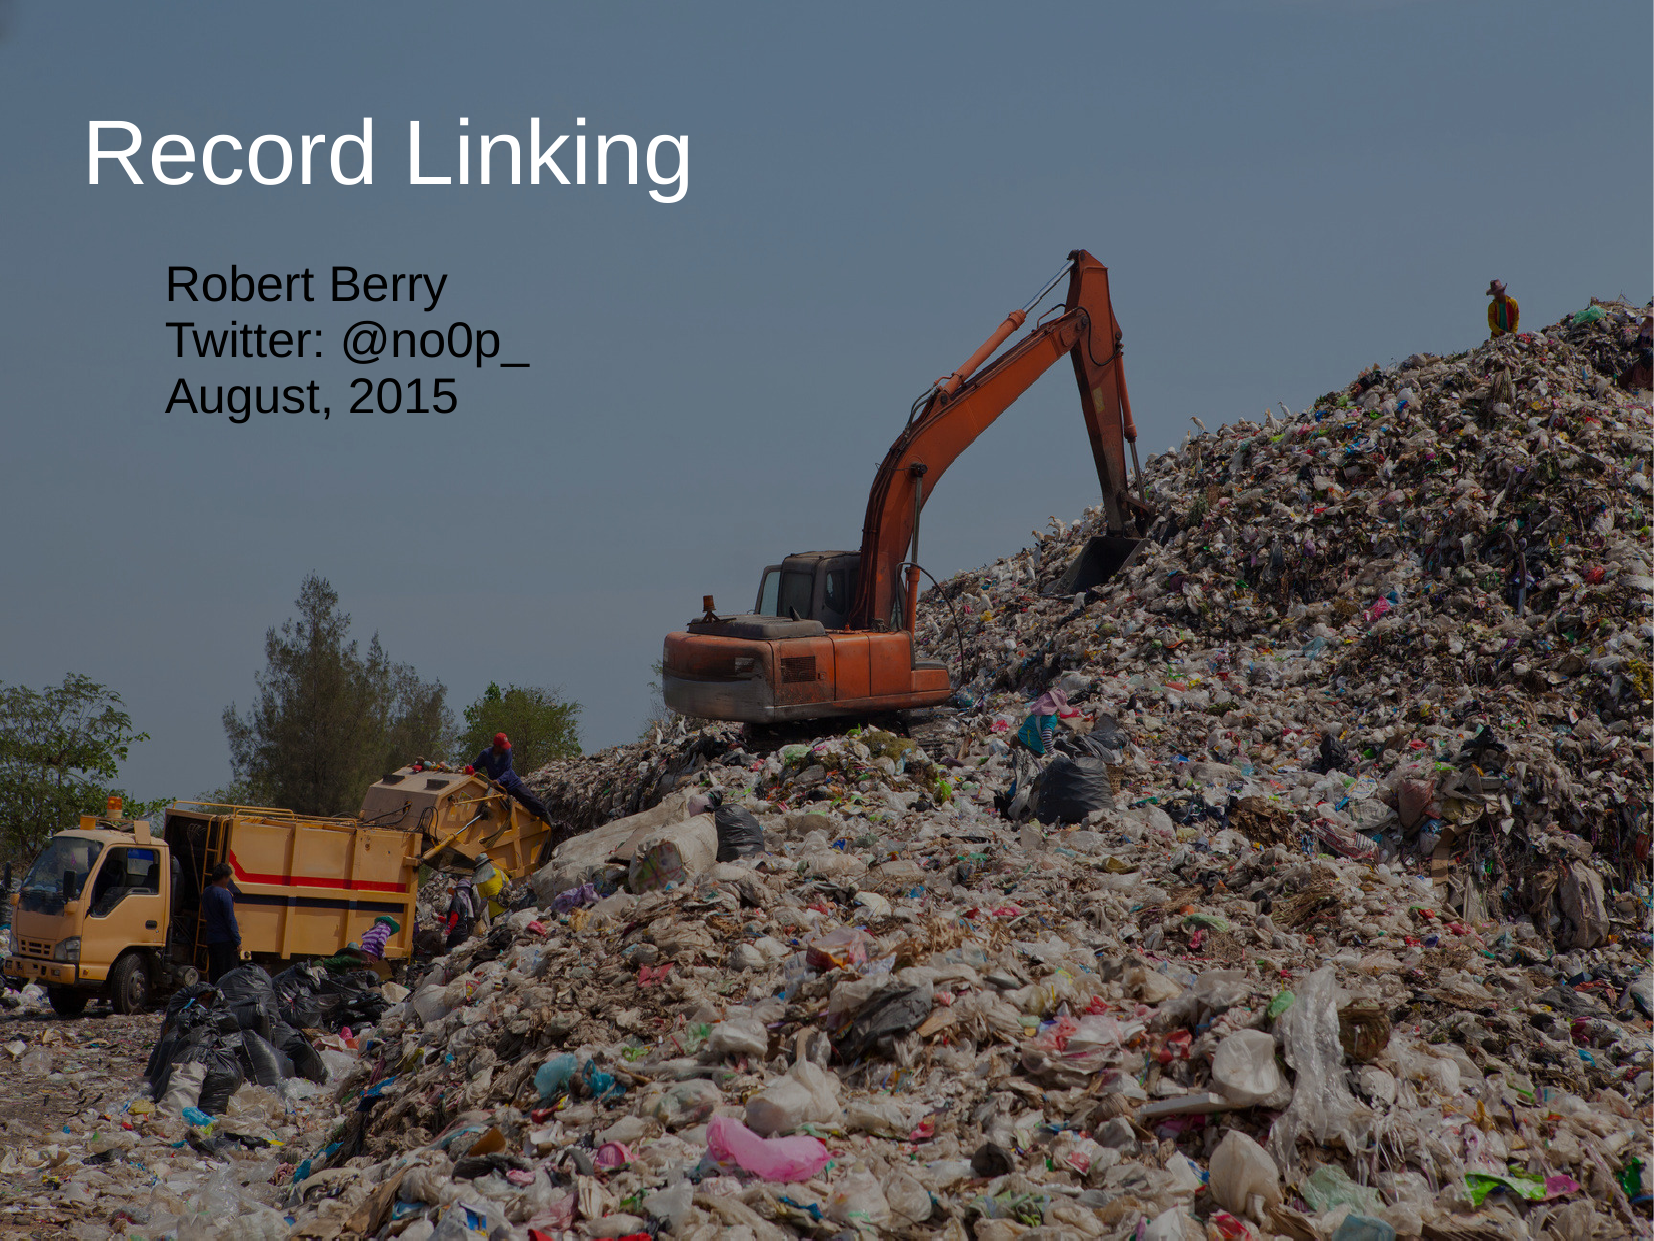

# Record Linking
Robert Berry
Twitter: @no0p_
August, 2015